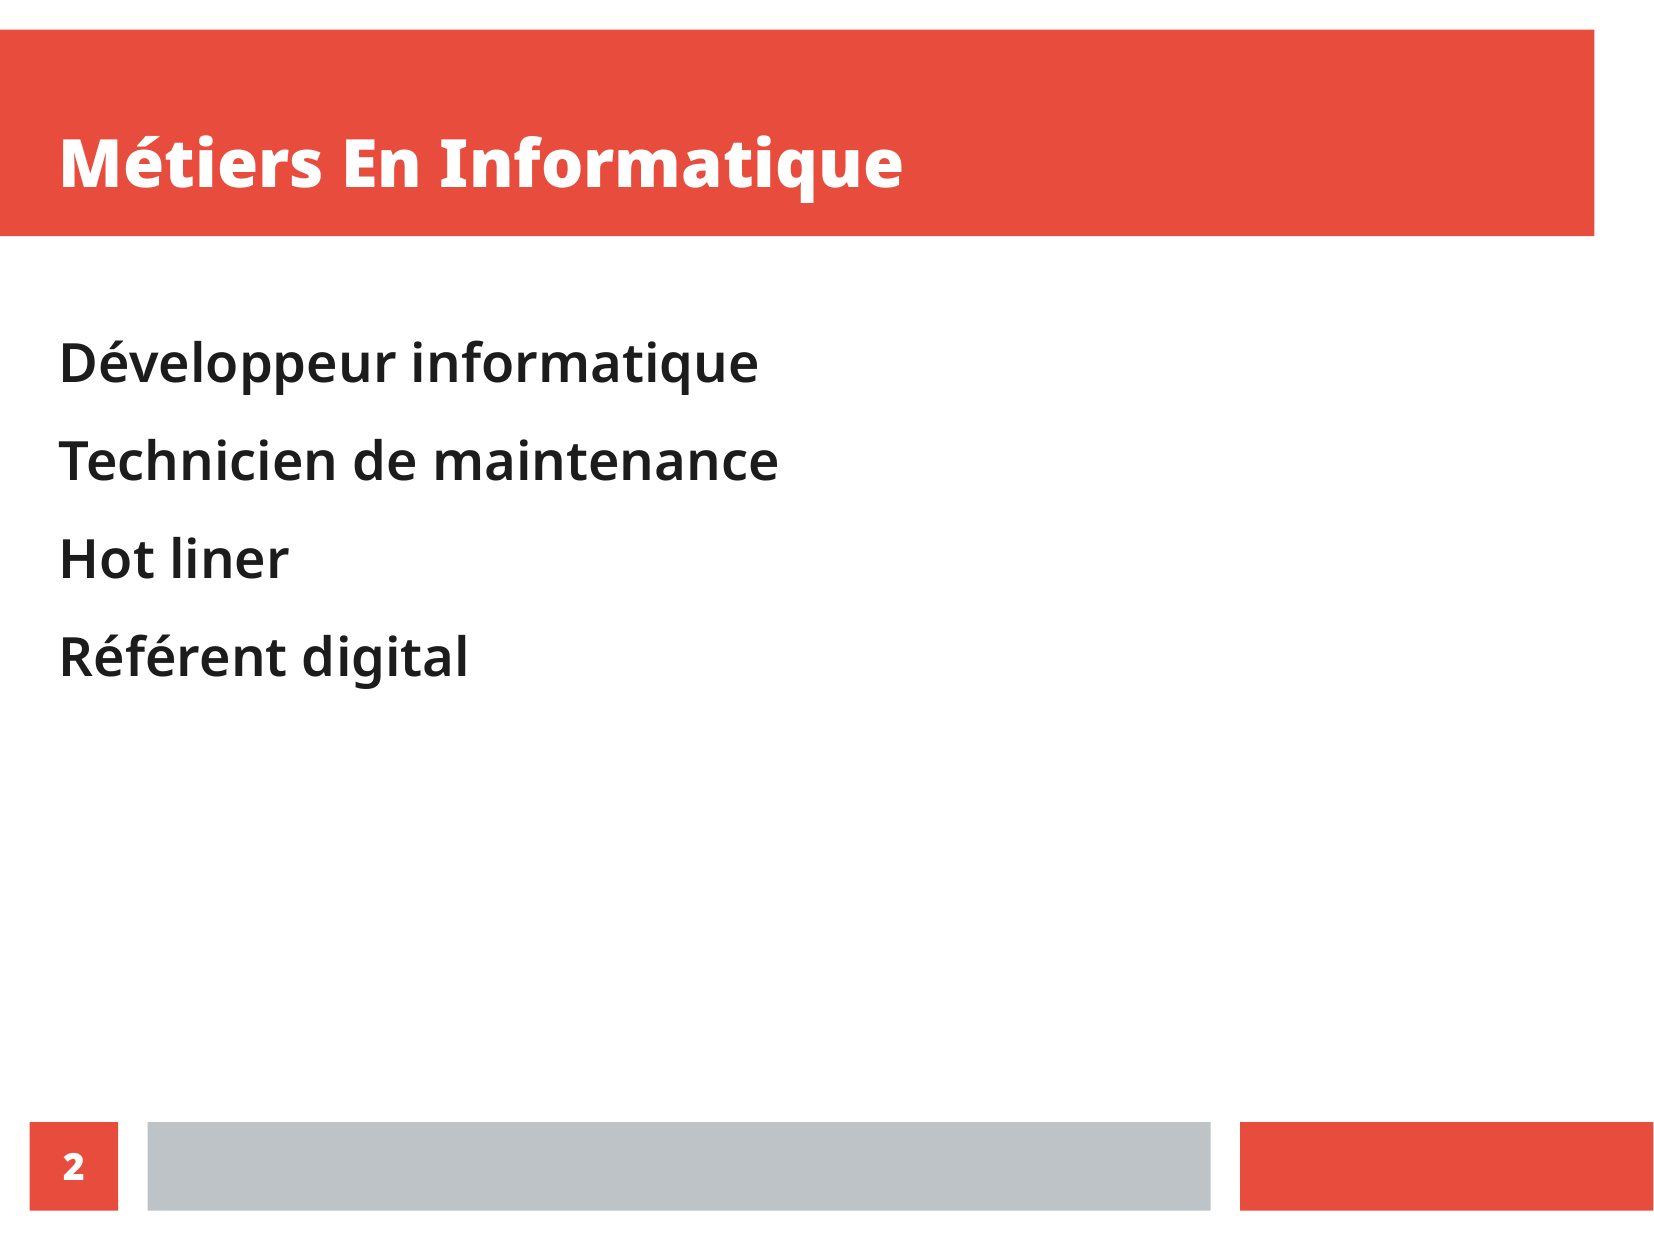

# Métiers En Informatique
Développeur informatique
Technicien de maintenance
Hot liner
Référent digital
2